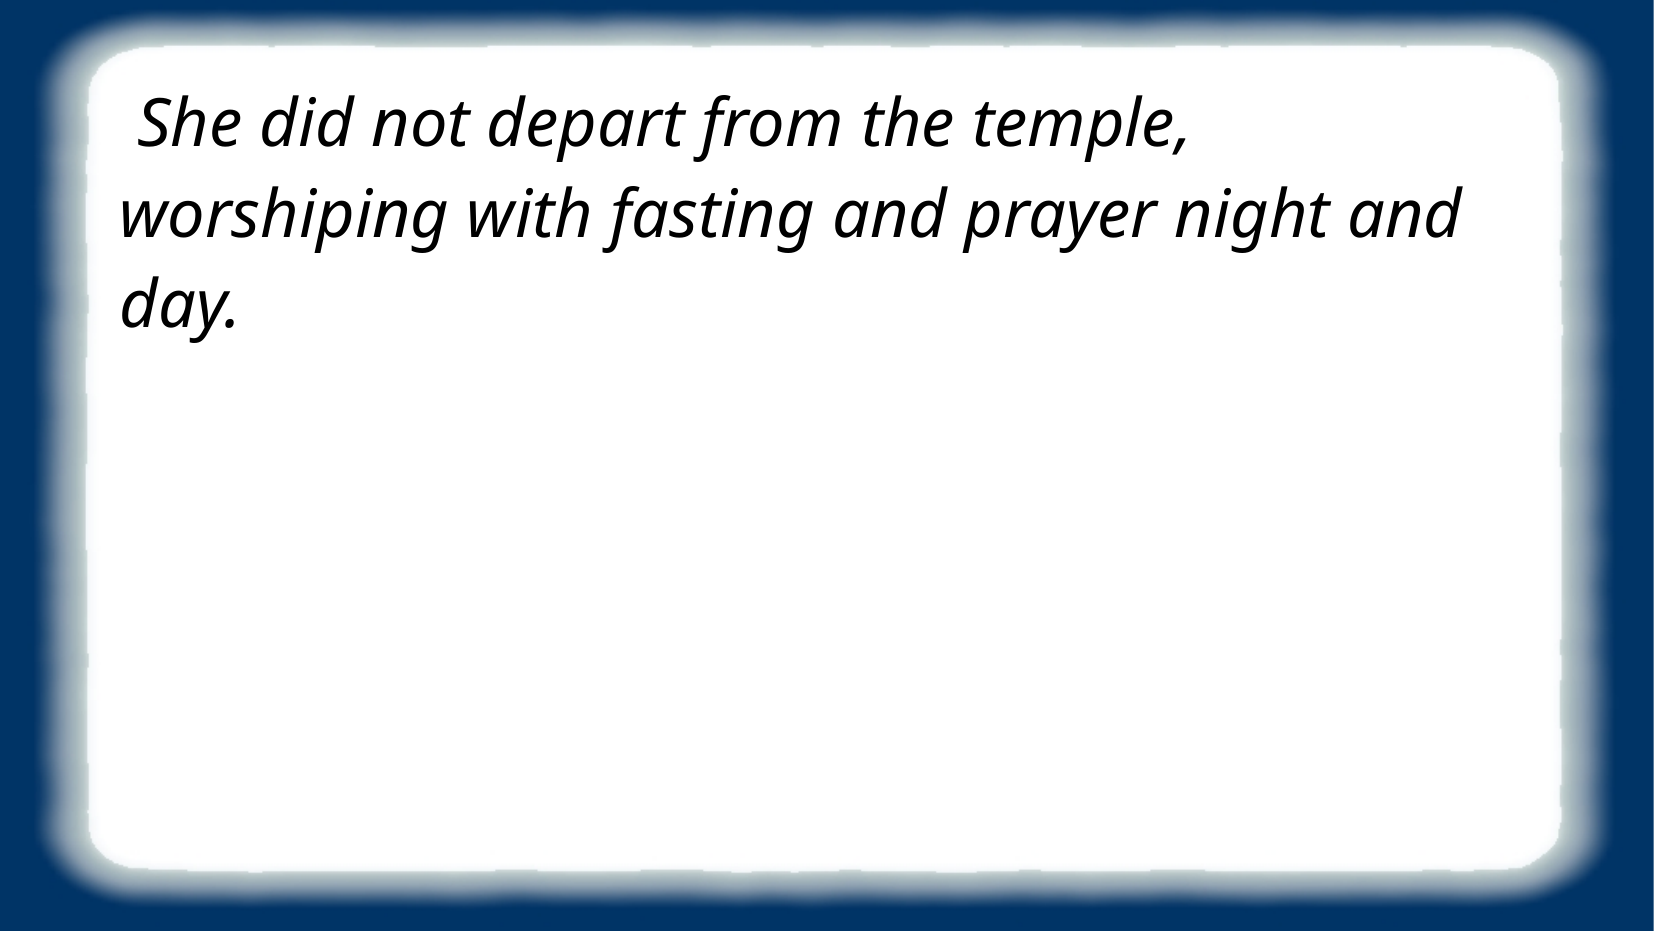

She did not depart from the temple, worshiping with fasting and prayer night and day.